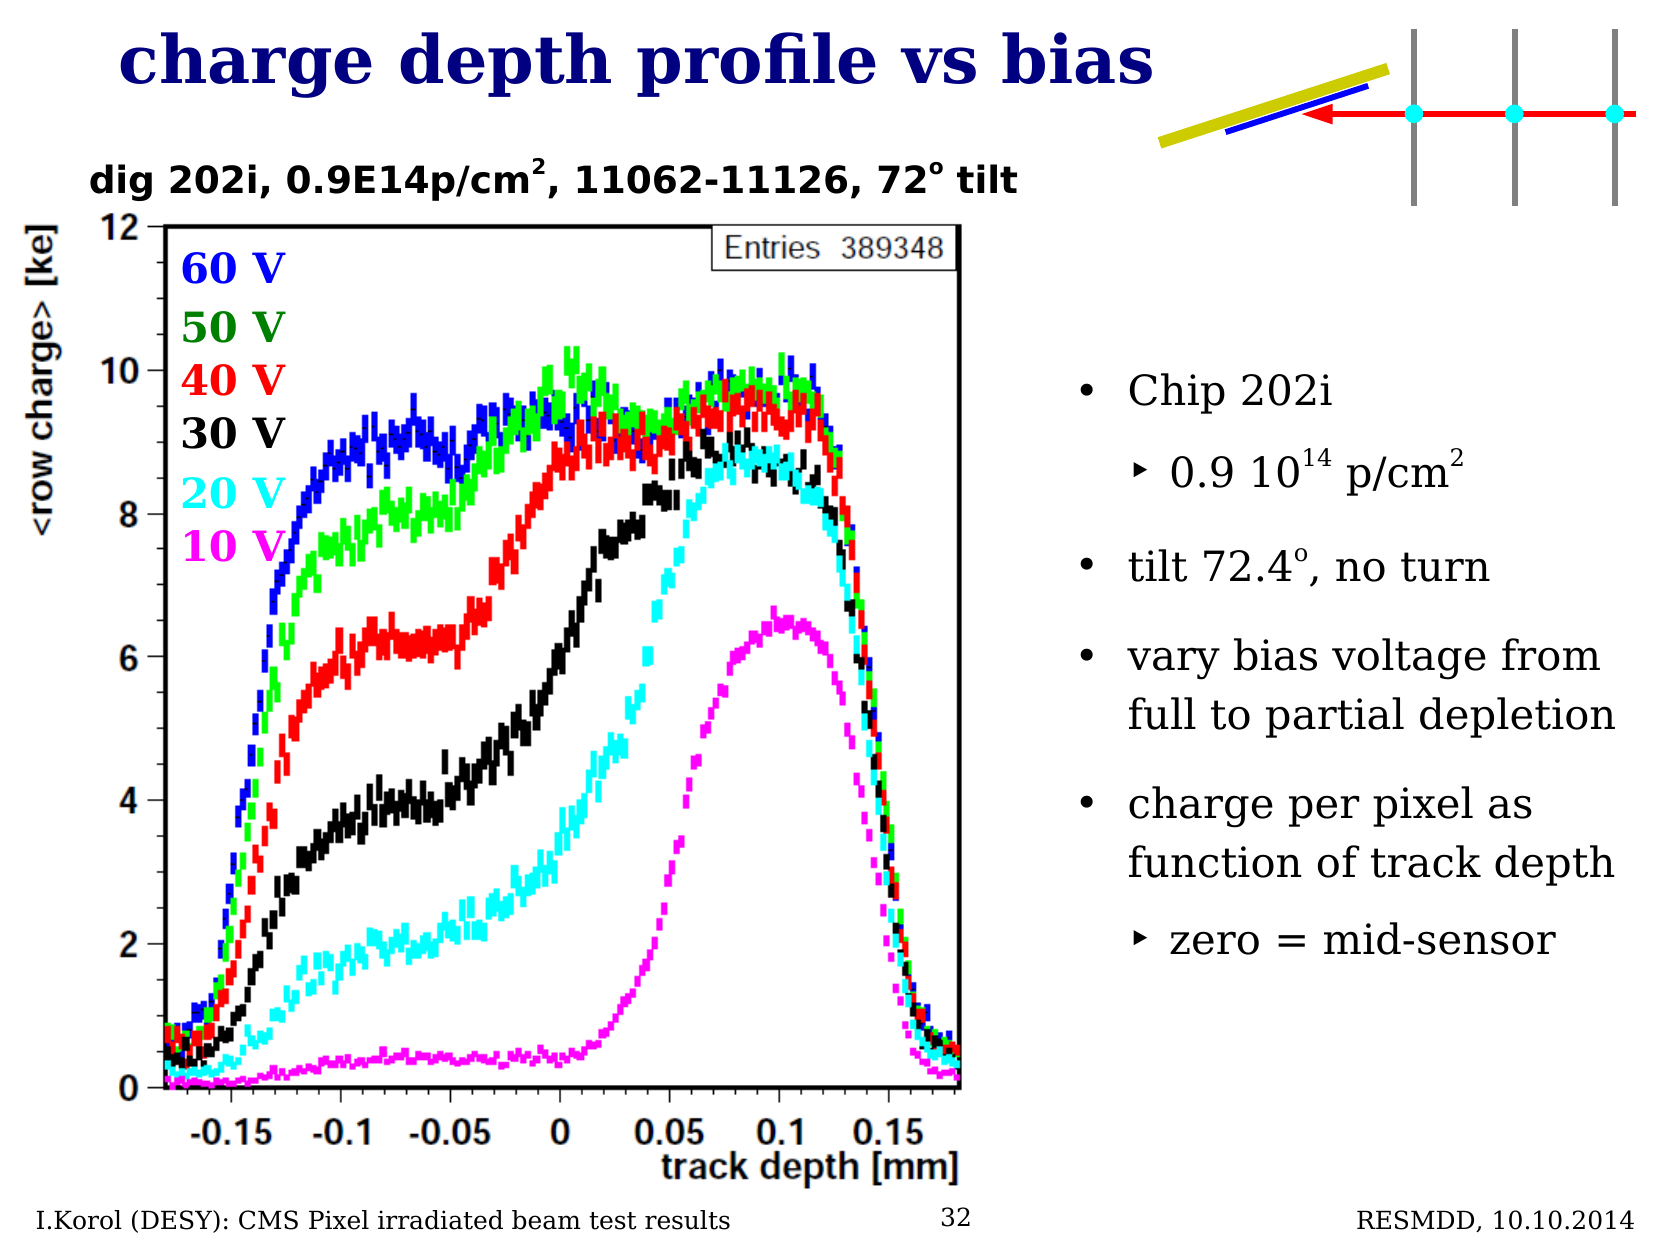

# charge depth profile vs bias
dig 202i, 0.9E14p/cm2, 11062-11126, 72o tilt
60 V
50 V
40 V
Chip 202i
0.9 1014 p/cm2
tilt 72.4o, no turn
vary bias voltage from full to partial depletion
charge per pixel as function of track depth
zero = mid-sensor
30 V
20 V
10 V